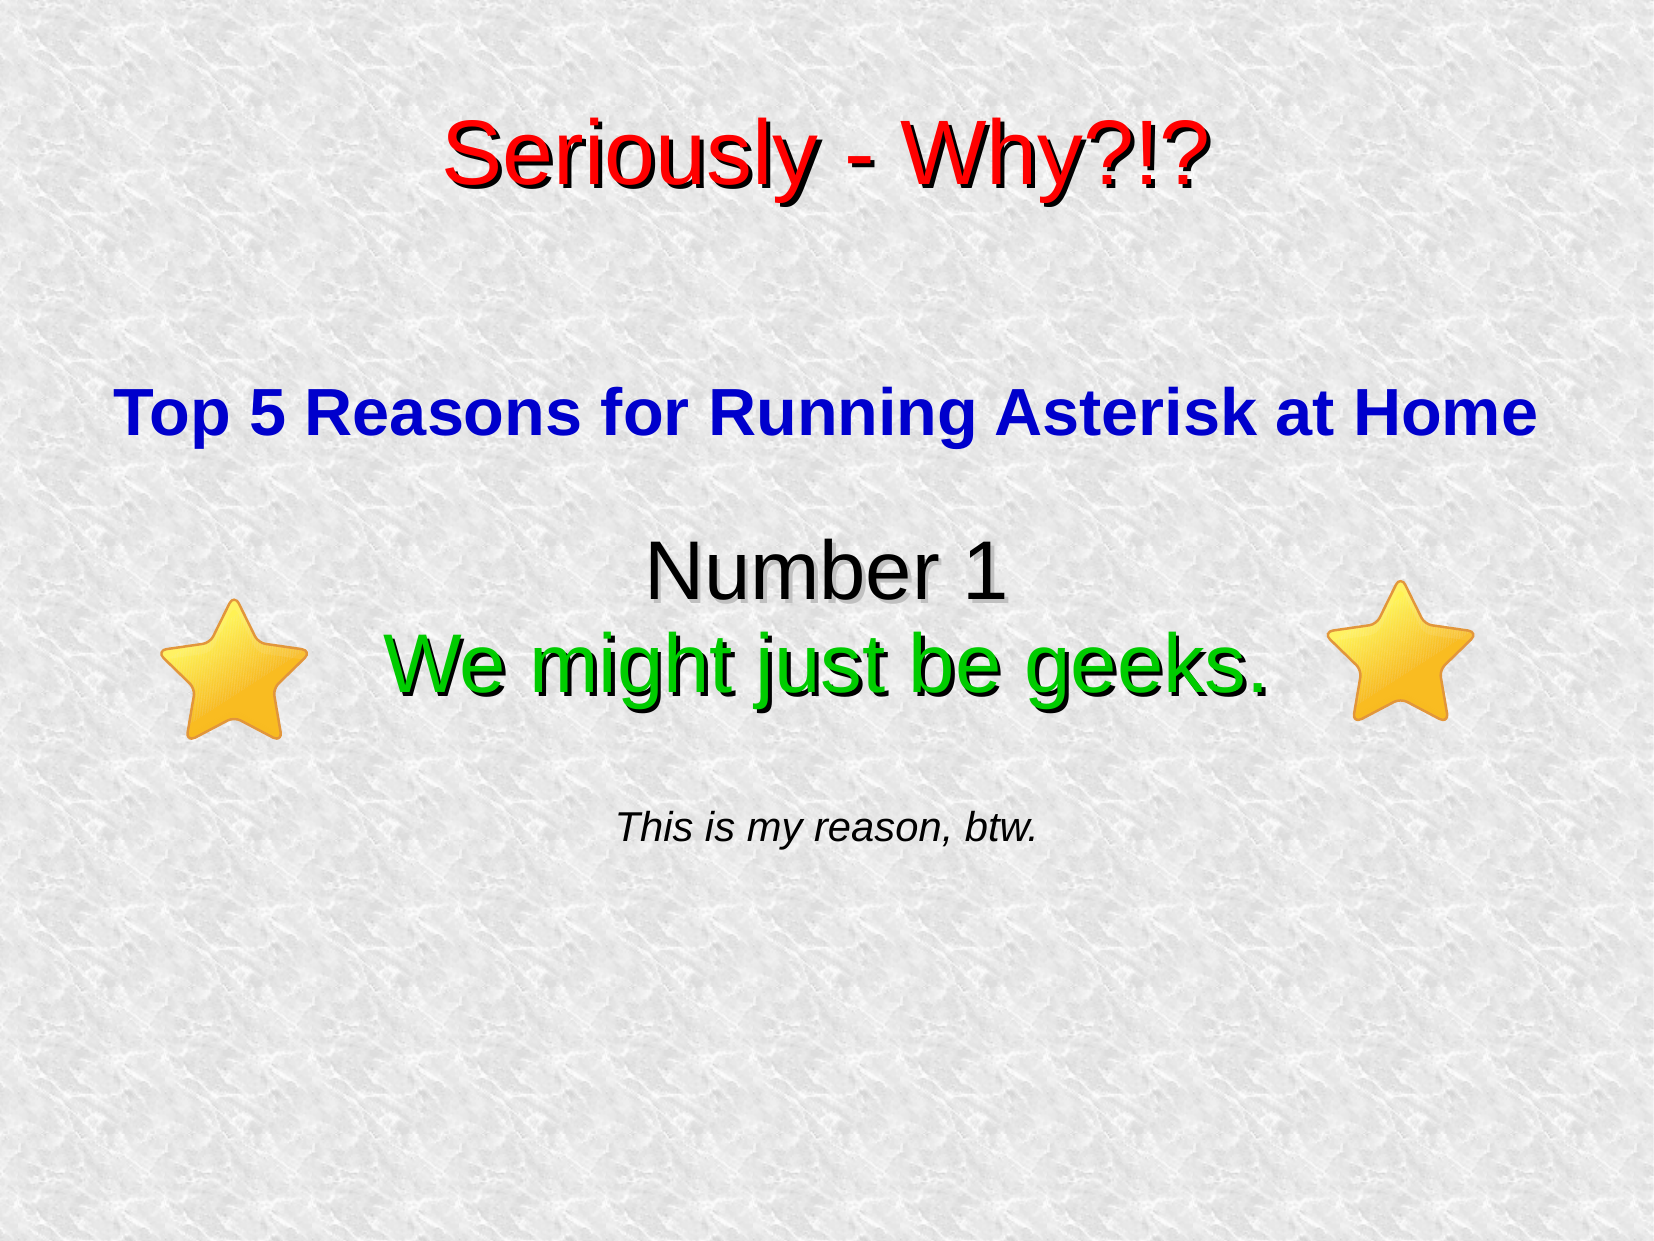

# Seriously - Why?!?
Top 5 Reasons for Running Asterisk at Home
Number 1
We might just be geeks.
This is my reason, btw.